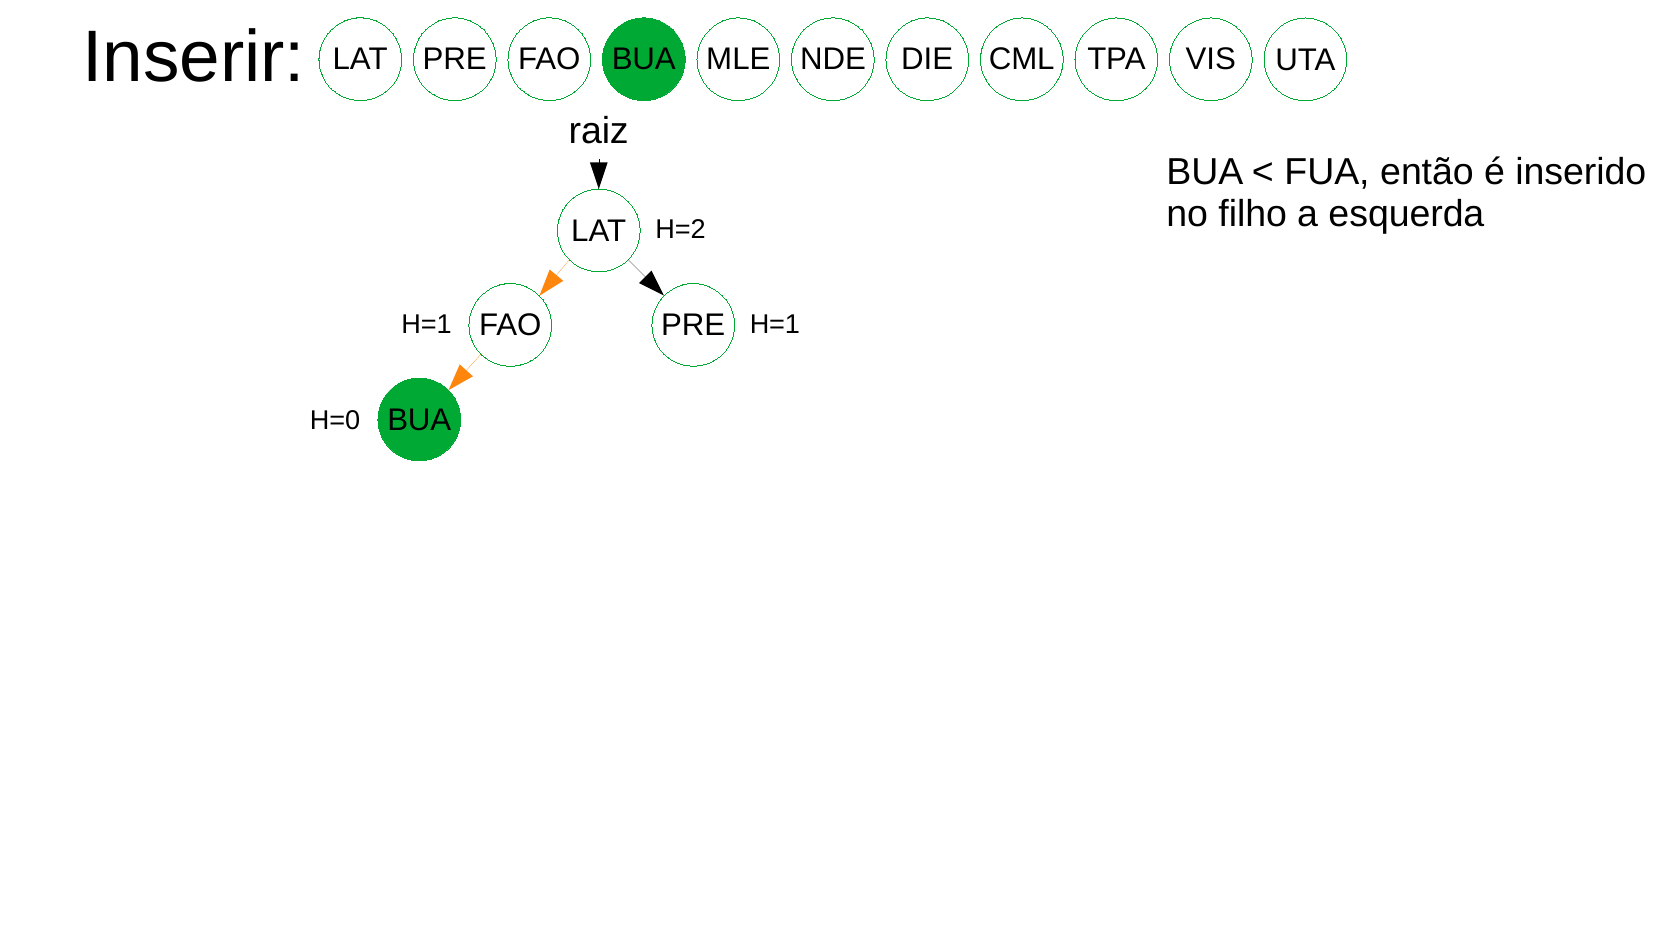

# Inserir:
LAT
LAT
PRE
FAO
BUA
MLE
NDE
DIE
CML
TPA
VIS
UTA
raiz
BUA < FUA, então é inserido
no filho a esquerda
LAT
H=2
PRE
FAO
H=1
H=1
BUA
H=0